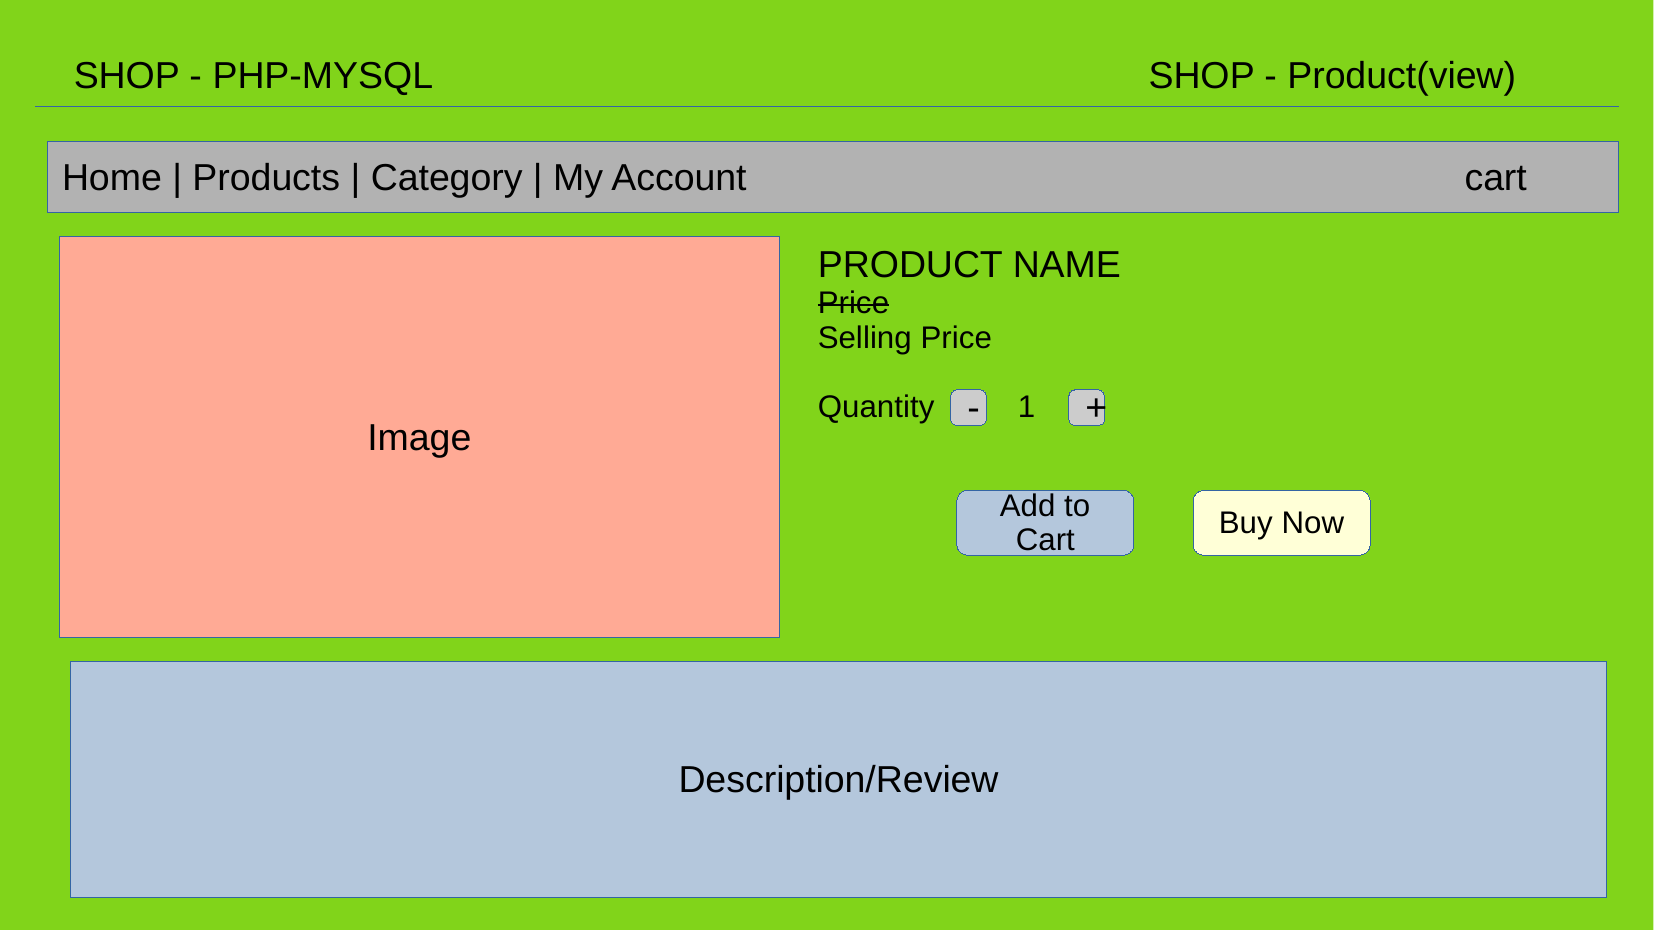

SHOP - PHP-MYSQL
SHOP - Product(view)
Home | Products | Category | My Account										cart
Image
PRODUCT NAME
Price
Selling Price
Quantity	 1
-
+
Add to Cart
Buy Now
Description/Review